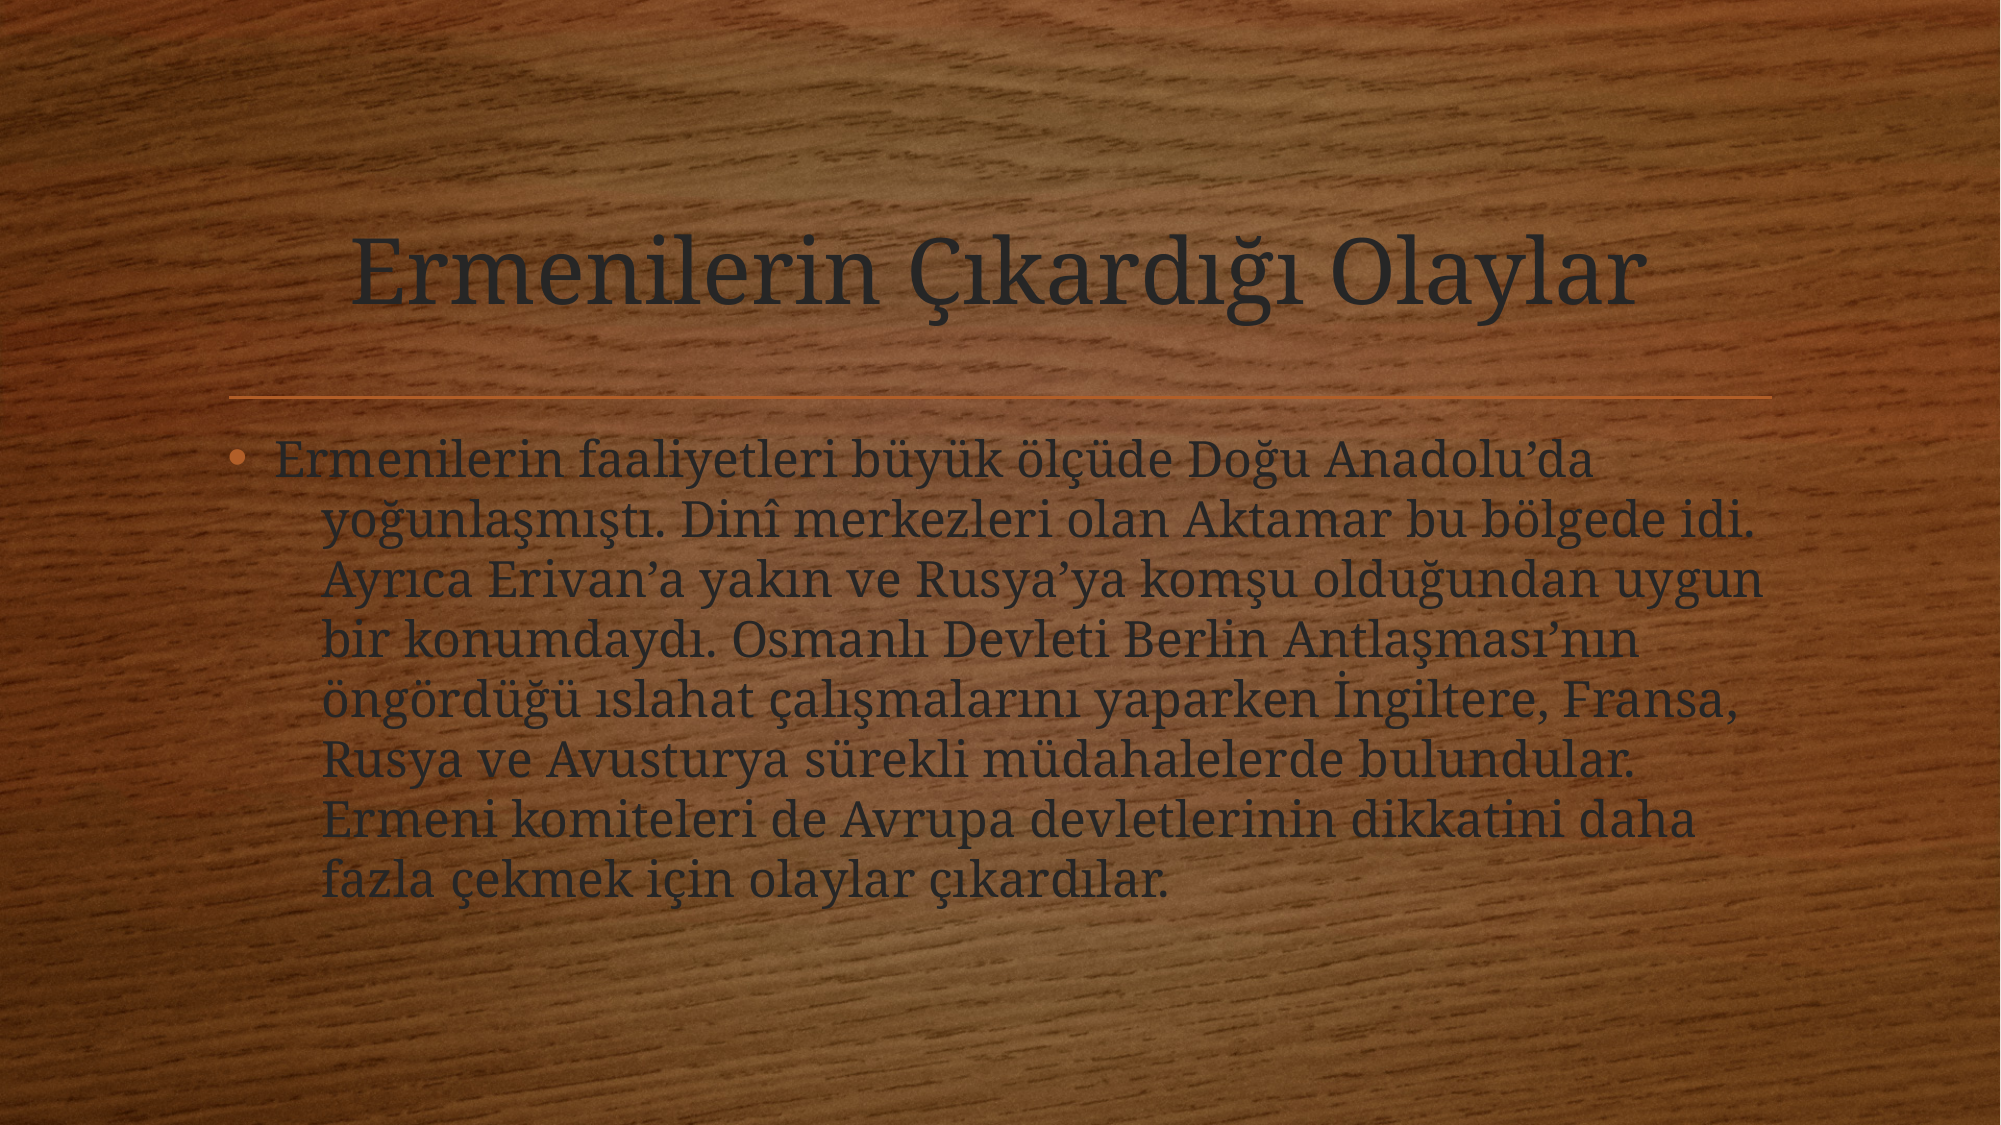

# Ermenilerin Çıkardığı Olaylar
Ermenilerin faaliyetleri büyük ölçüde Doğu Anadolu’da yoğunlaşmıştı. Dinî merkezleri olan Aktamar bu bölgede idi. Ayrıca Erivan’a yakın ve Rusya’ya komşu olduğundan uygun bir konumdaydı. Osmanlı Devleti Berlin Antlaşması’nın öngördüğü ıslahat çalışmalarını yaparken İngiltere, Fransa, Rusya ve Avusturya sürekli müdahalelerde bulundular. Ermeni komiteleri de Avrupa devletlerinin dikkatini daha fazla çekmek için olaylar çıkardılar.